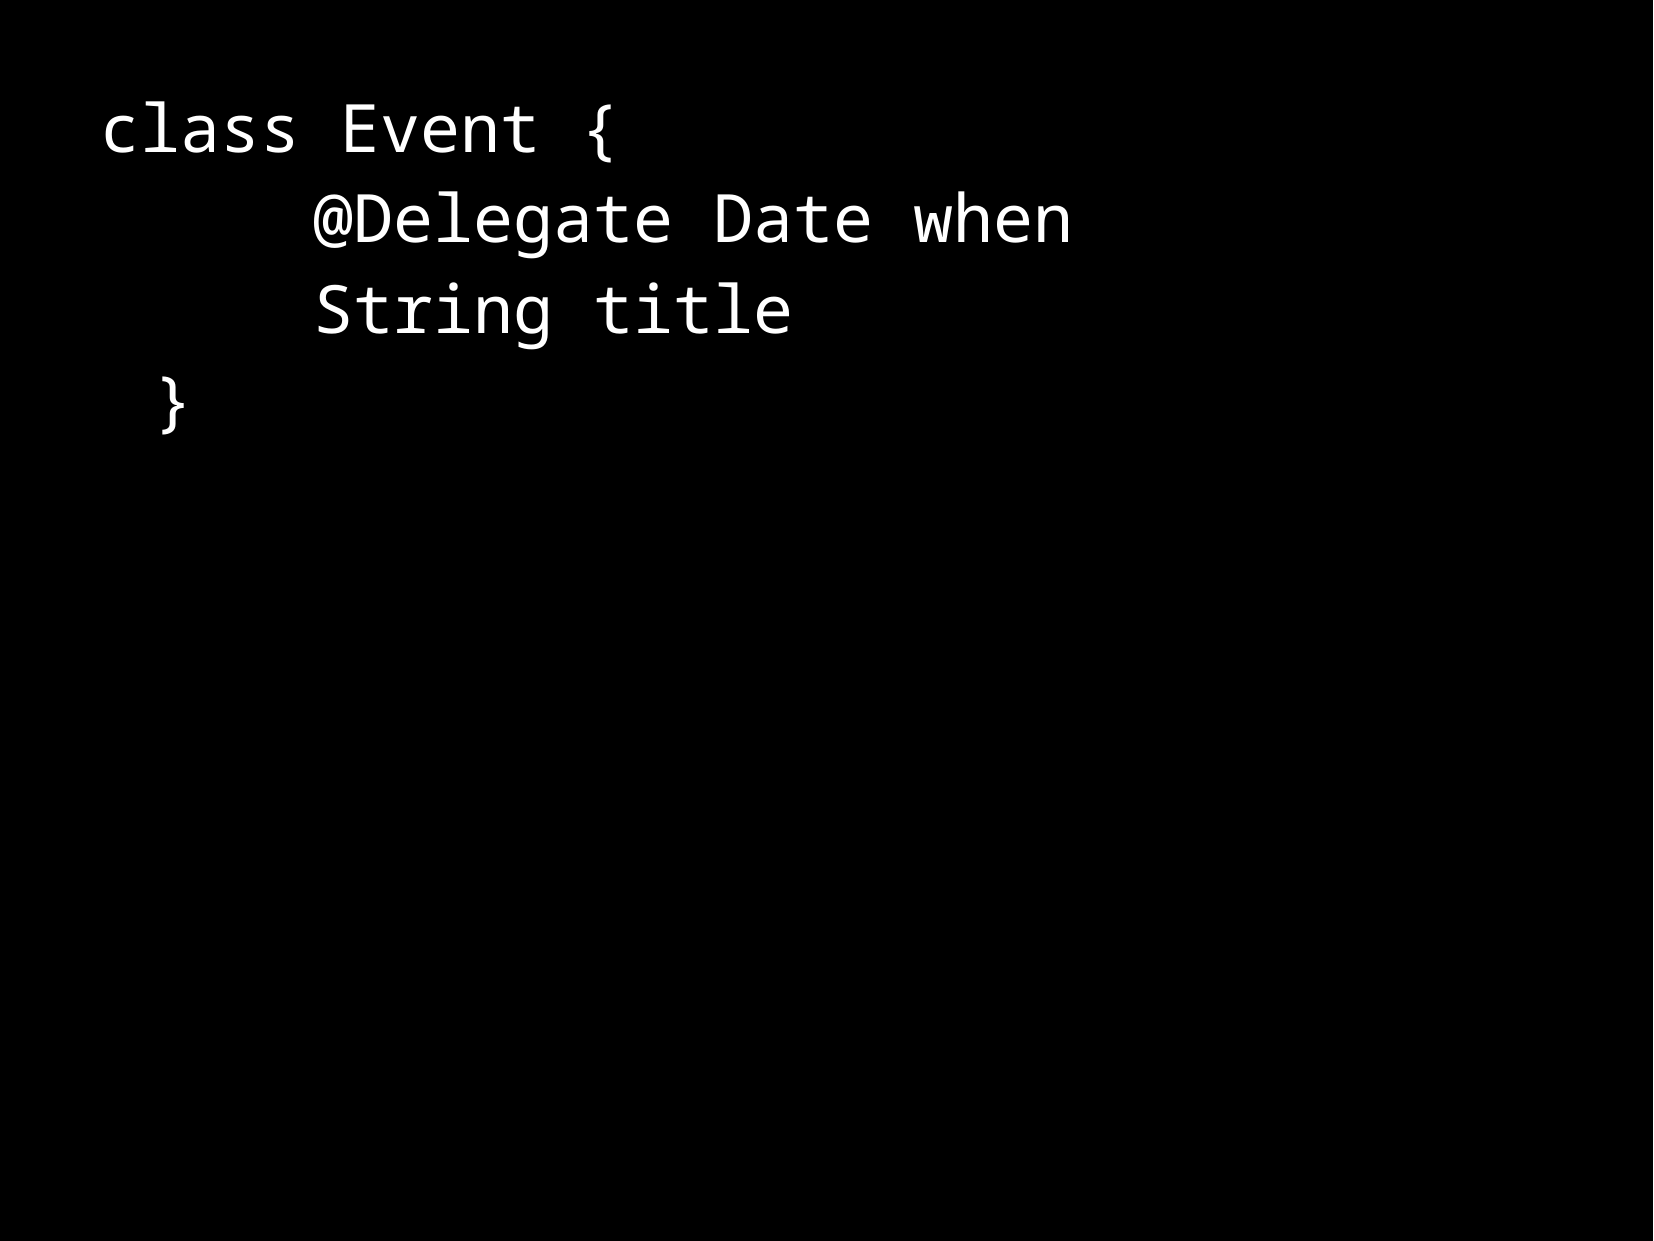

# class Event { @Delegate Date when String title }